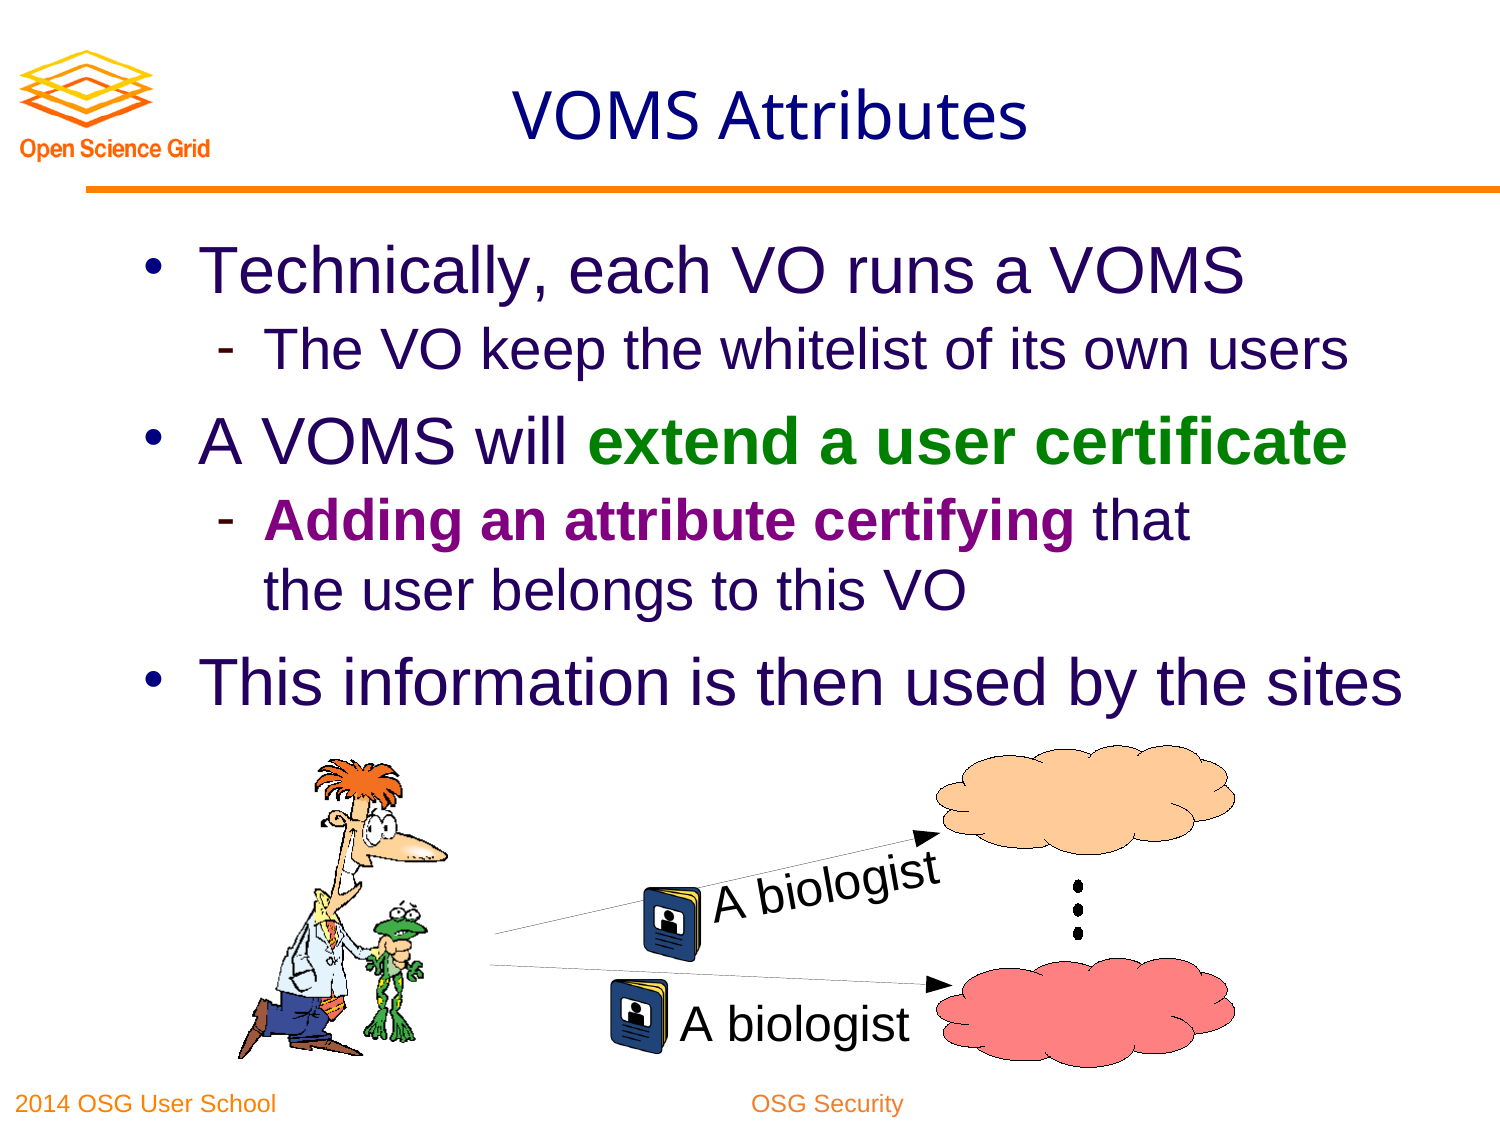

# VOMS Attributes
Technically, each VO runs a VOMS
The VO keep the whitelist of its own users
A VOMS will extend a user certificate
Adding an attribute certifying that
the user belongs to this VO
This information is then used by the sites
A biologist
A biologist